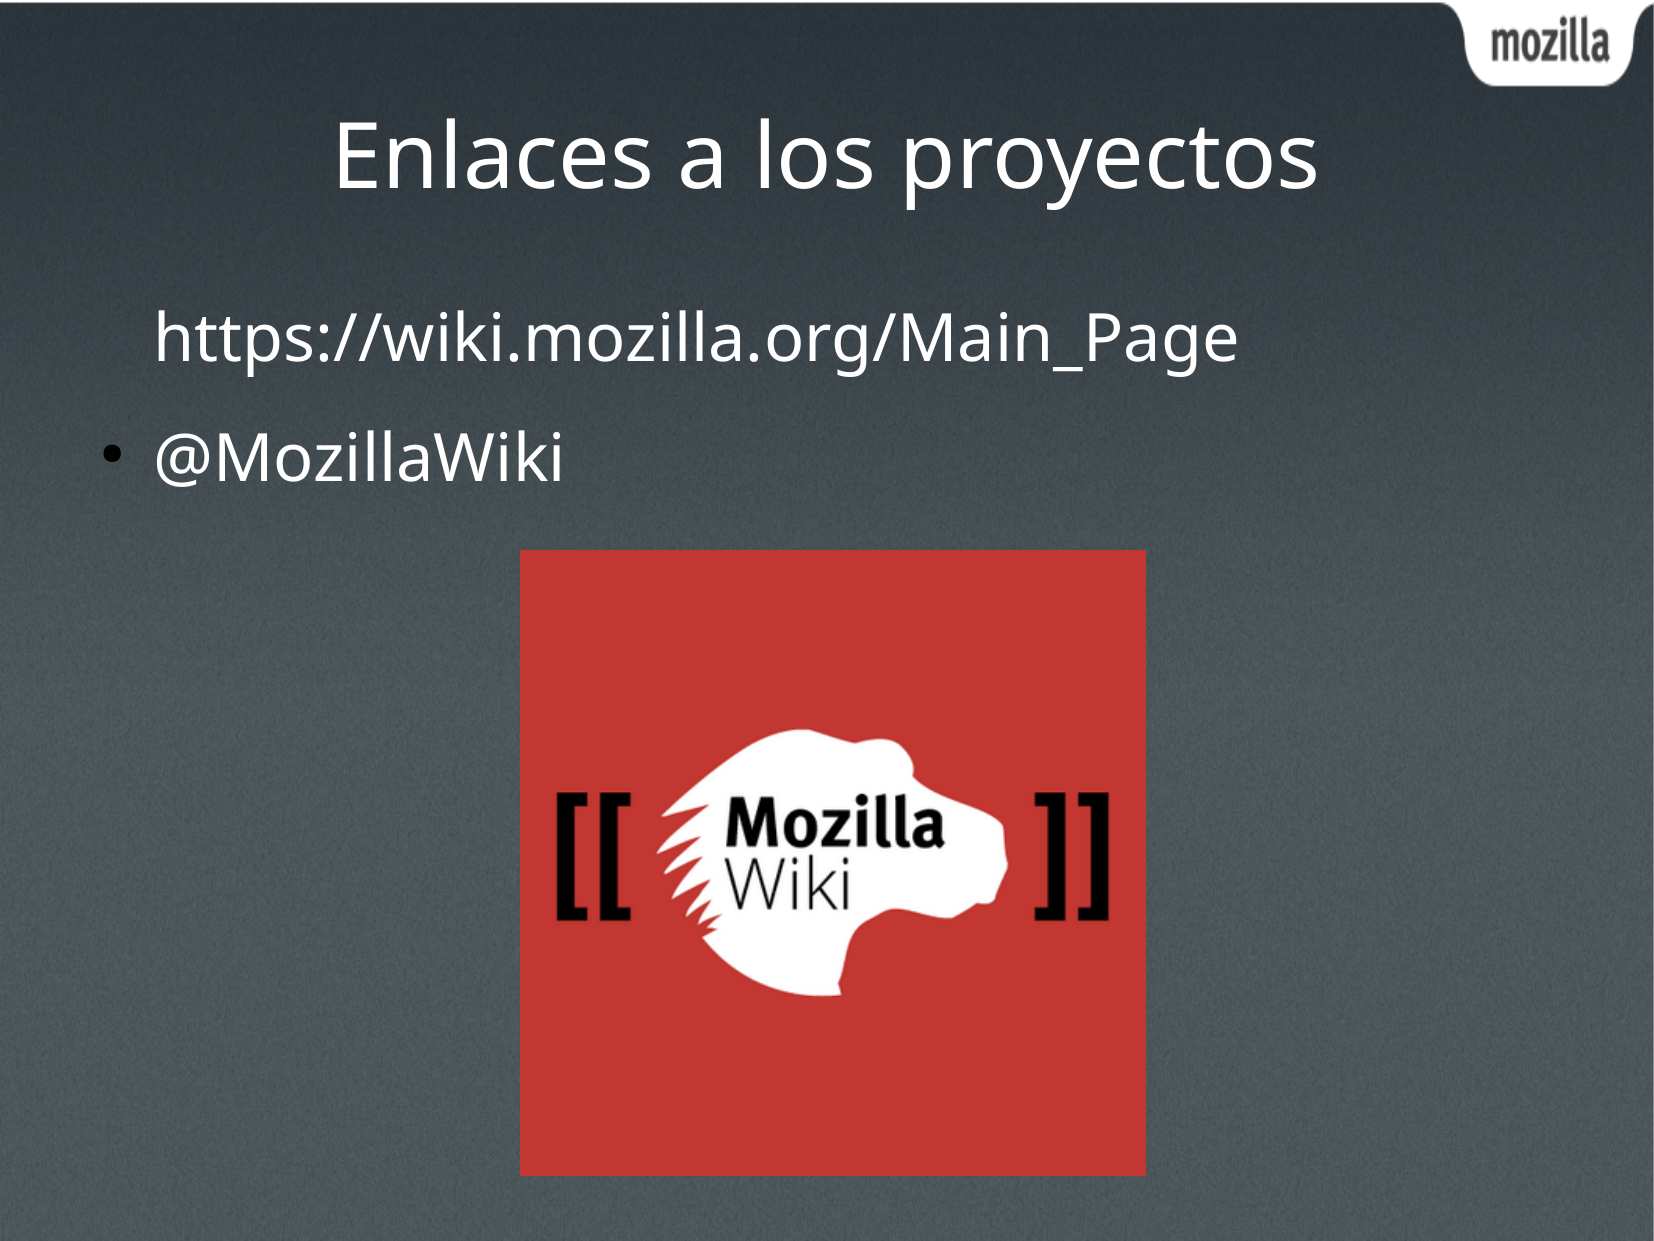

# Enlaces a los proyectos
https://wiki.mozilla.org/Main_Page
@MozillaWiki